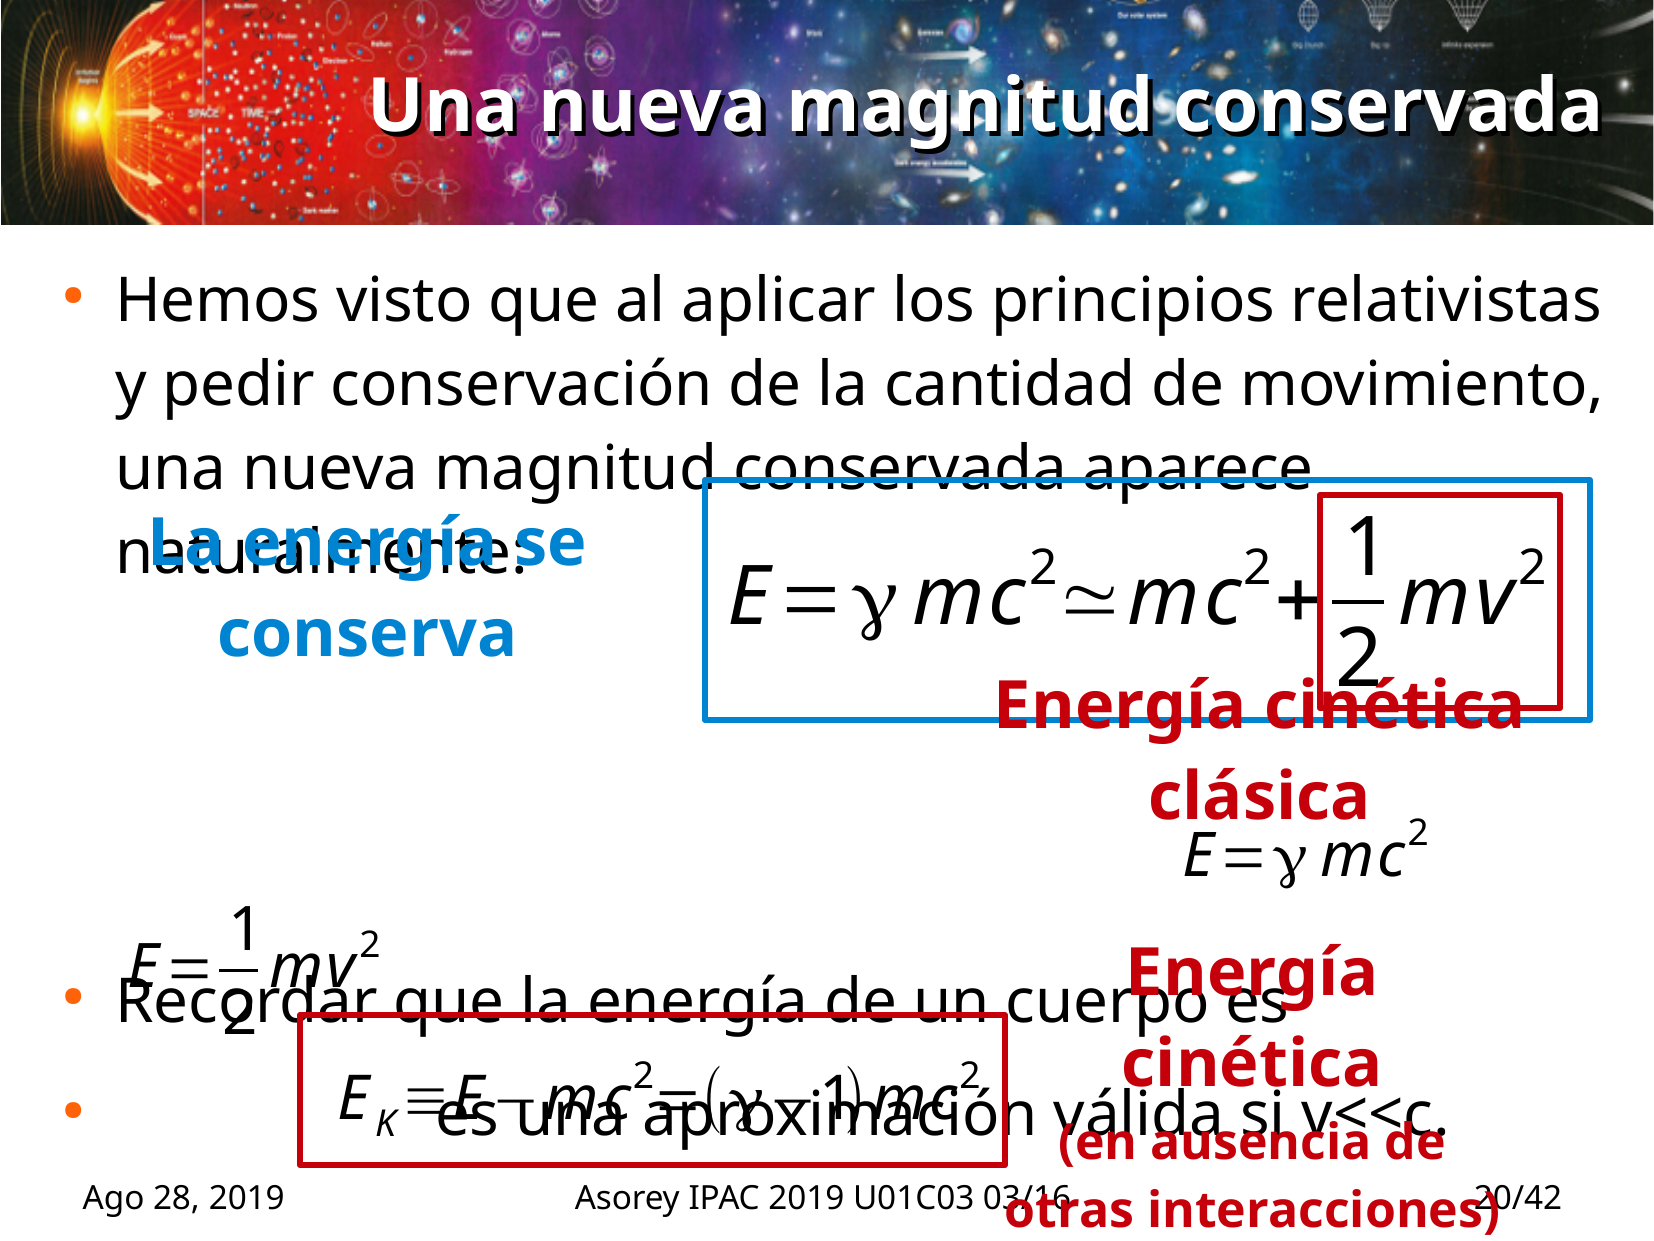

# Una nueva magnitud conservada
Hemos visto que al aplicar los principios relativistas y pedir conservación de la cantidad de movimiento, una nueva magnitud conservada aparece naturalmente:
Recordar que la energía de un cuerpo es
 es una aproximación válida si v<<c.
La energía se conserva
Energía cinética clásica
Energía cinética
(en ausencia de otras interacciones)
Ago 28, 2019
Asorey IPAC 2019 U01C03 03/16
20